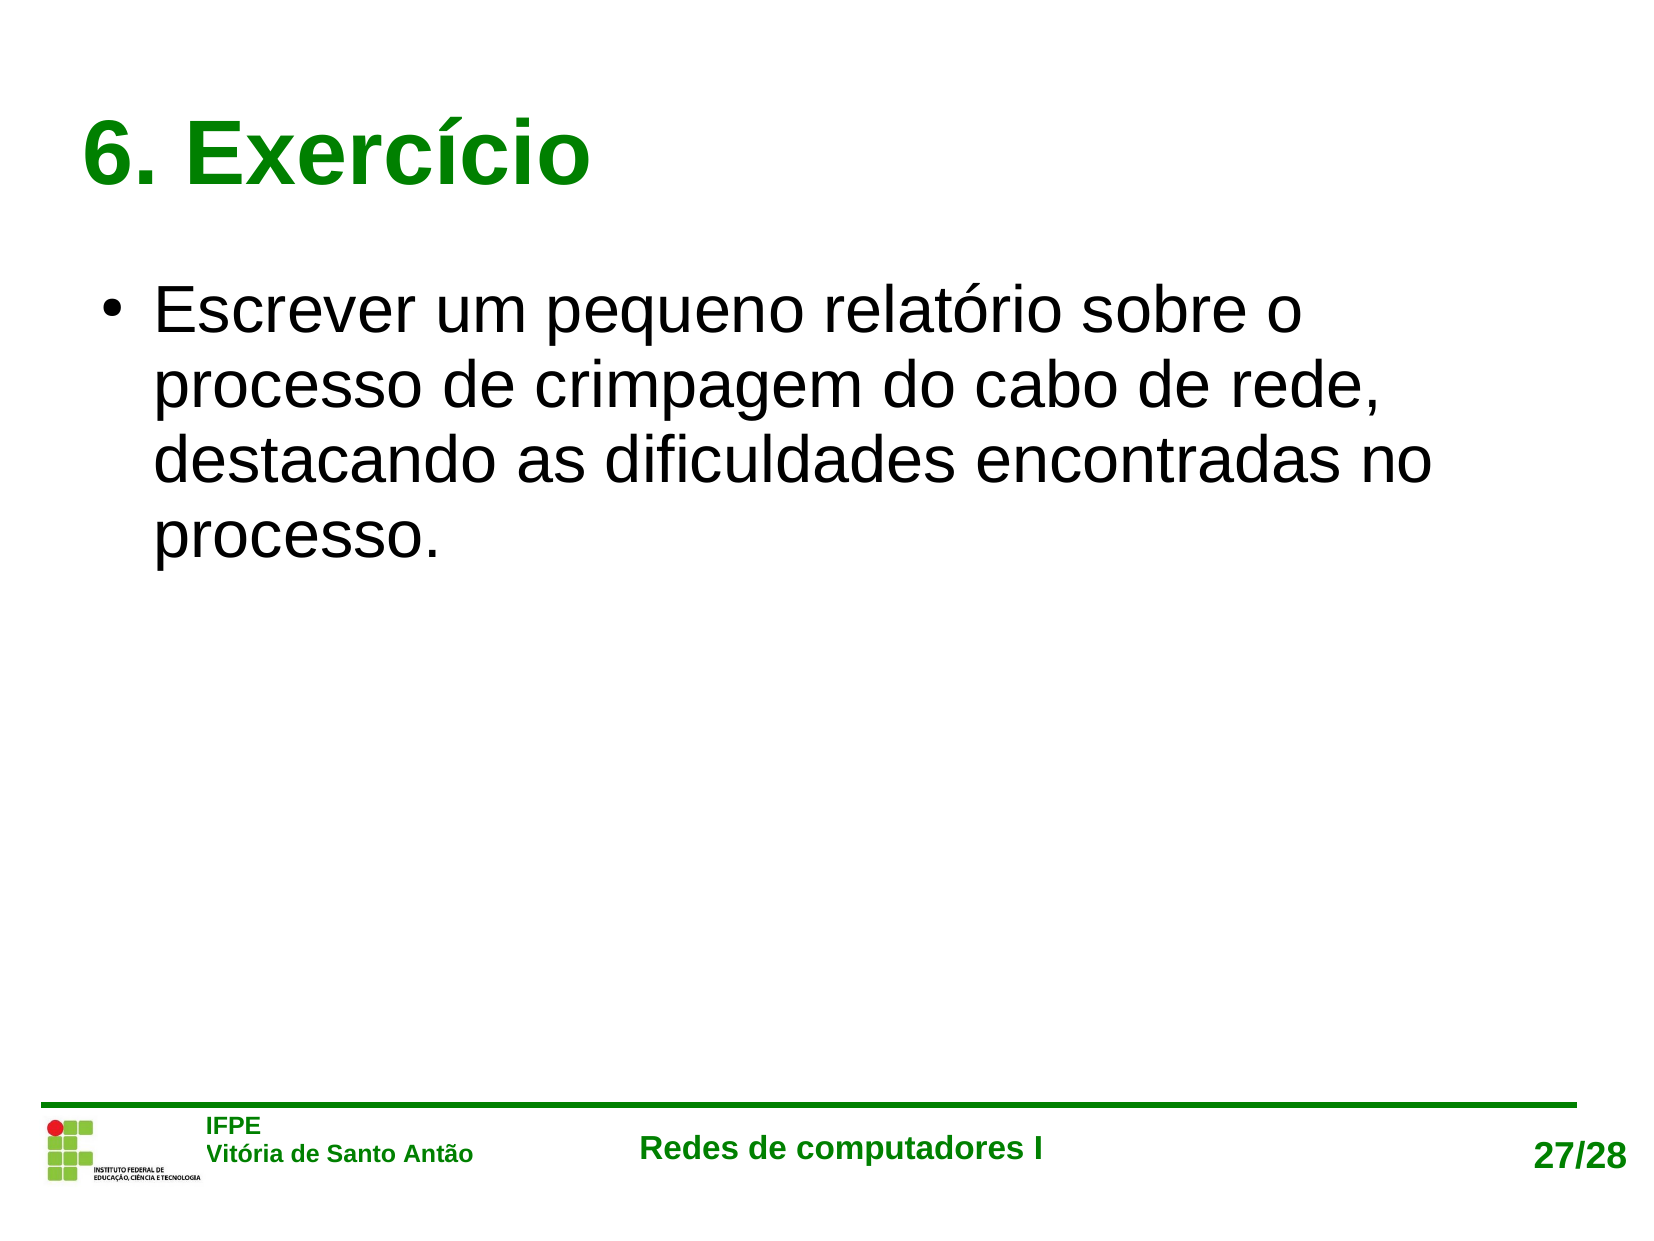

# 6. Exercício
Escrever um pequeno relatório sobre o processo de crimpagem do cabo de rede, destacando as dificuldades encontradas no processo.